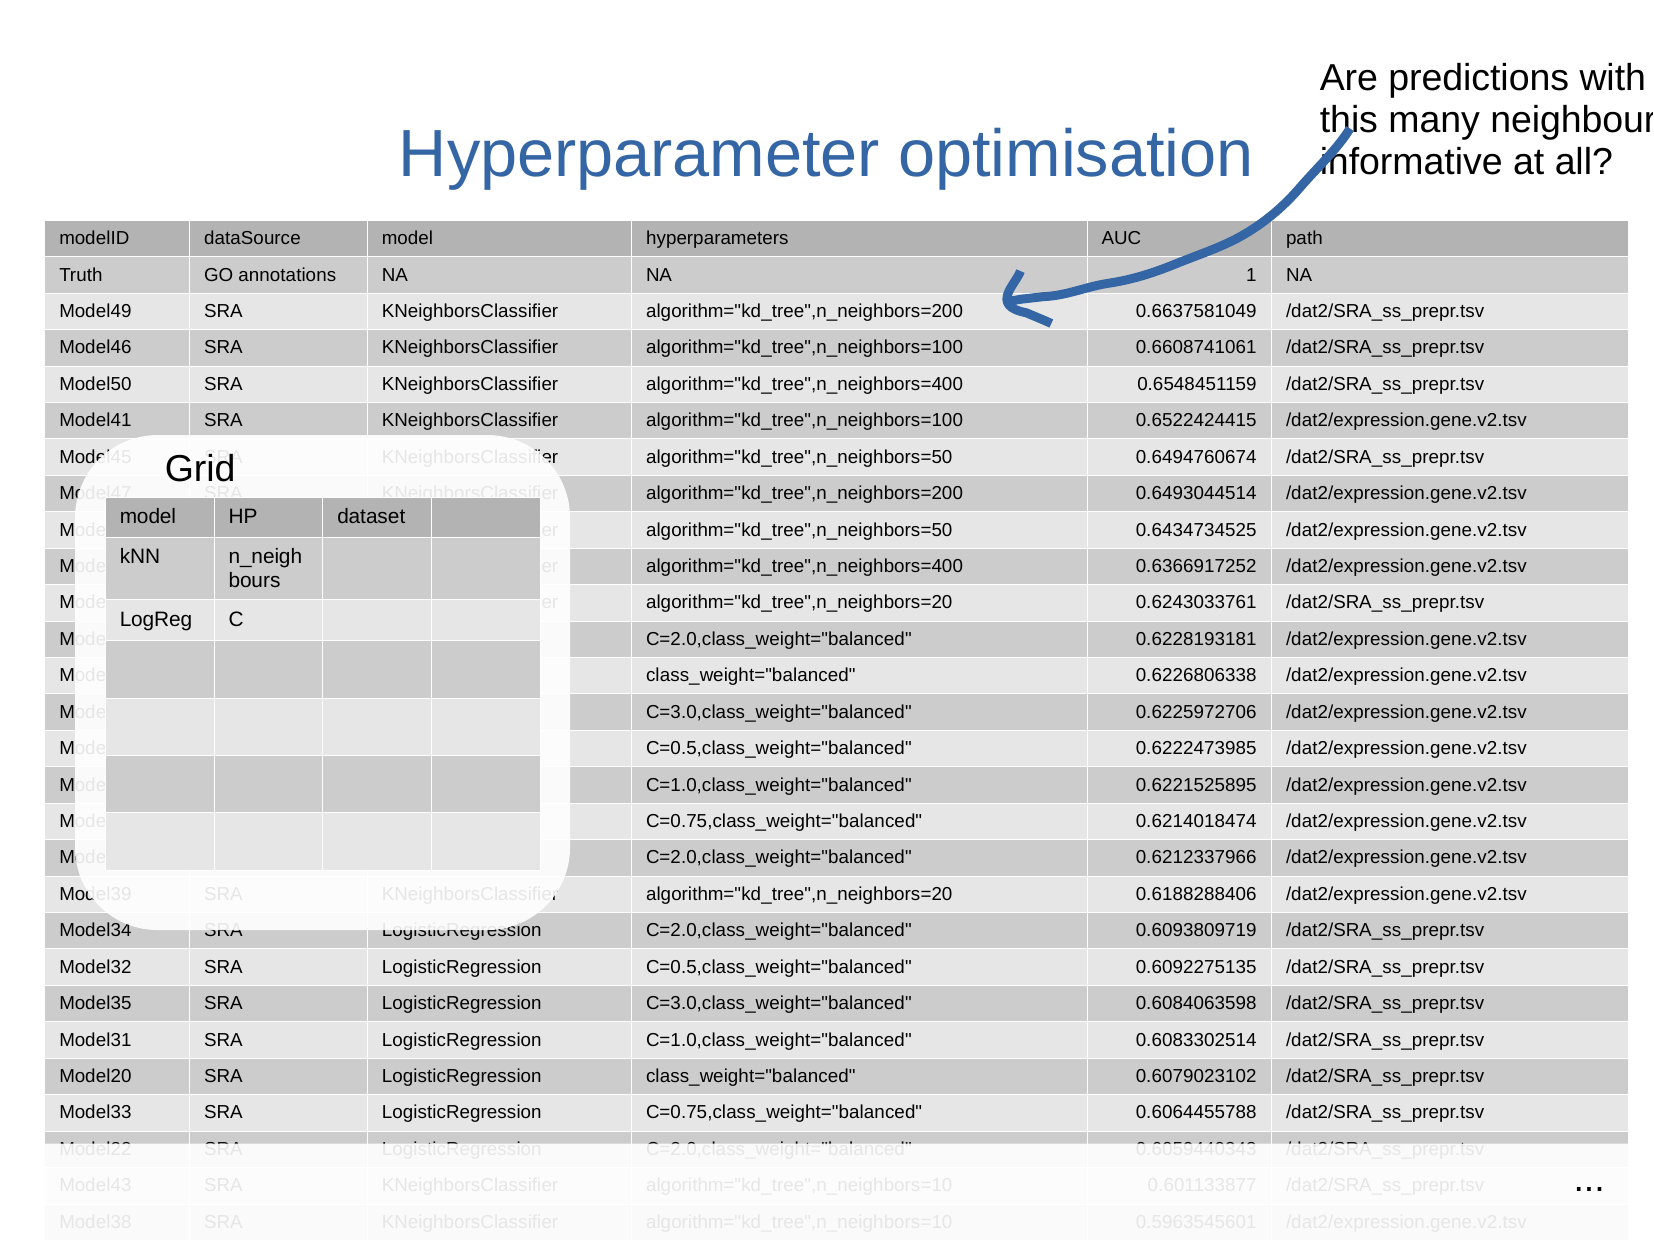

# Hyperparameter optimisation
Are predictions with this many neighbours informative at all?
| modelID | dataSource | model | hyperparameters | AUC | path |
| --- | --- | --- | --- | --- | --- |
| Truth | GO annotations | NA | NA | 1 | NA |
| Model49 | SRA | KNeighborsClassifier | algorithm="kd\_tree",n\_neighbors=200 | 0.6637581049 | /dat2/SRA\_ss\_prepr.tsv |
| Model46 | SRA | KNeighborsClassifier | algorithm="kd\_tree",n\_neighbors=100 | 0.6608741061 | /dat2/SRA\_ss\_prepr.tsv |
| Model50 | SRA | KNeighborsClassifier | algorithm="kd\_tree",n\_neighbors=400 | 0.6548451159 | /dat2/SRA\_ss\_prepr.tsv |
| Model41 | SRA | KNeighborsClassifier | algorithm="kd\_tree",n\_neighbors=100 | 0.6522424415 | /dat2/expression.gene.v2.tsv |
| Model45 | SRA | KNeighborsClassifier | algorithm="kd\_tree",n\_neighbors=50 | 0.6494760674 | /dat2/SRA\_ss\_prepr.tsv |
| Model47 | SRA | KNeighborsClassifier | algorithm="kd\_tree",n\_neighbors=200 | 0.6493044514 | /dat2/expression.gene.v2.tsv |
| Model40 | SRA | KNeighborsClassifier | algorithm="kd\_tree",n\_neighbors=50 | 0.6434734525 | /dat2/expression.gene.v2.tsv |
| Model48 | SRA | KNeighborsClassifier | algorithm="kd\_tree",n\_neighbors=400 | 0.6366917252 | /dat2/expression.gene.v2.tsv |
| Model44 | SRA | KNeighborsClassifier | algorithm="kd\_tree",n\_neighbors=20 | 0.6243033761 | /dat2/SRA\_ss\_prepr.tsv |
| Model28 | SRA | LogisticRegression | C=2.0,class\_weight="balanced" | 0.6228193181 | /dat2/expression.gene.v2.tsv |
| Model2 | SRA | LogisticRegression | class\_weight="balanced" | 0.6226806338 | /dat2/expression.gene.v2.tsv |
| Model29 | SRA | LogisticRegression | C=3.0,class\_weight="balanced" | 0.6225972706 | /dat2/expression.gene.v2.tsv |
| Model26 | SRA | LogisticRegression | C=0.5,class\_weight="balanced" | 0.6222473985 | /dat2/expression.gene.v2.tsv |
| Model25 | SRA | LogisticRegression | C=1.0,class\_weight="balanced" | 0.6221525895 | /dat2/expression.gene.v2.tsv |
| Model27 | SRA | LogisticRegression | C=0.75,class\_weight="balanced" | 0.6214018474 | /dat2/expression.gene.v2.tsv |
| Model4 | SRA | LogisticRegression | C=2.0,class\_weight="balanced" | 0.6212337966 | /dat2/expression.gene.v2.tsv |
| Model39 | SRA | KNeighborsClassifier | algorithm="kd\_tree",n\_neighbors=20 | 0.6188288406 | /dat2/expression.gene.v2.tsv |
| Model34 | SRA | LogisticRegression | C=2.0,class\_weight="balanced" | 0.6093809719 | /dat2/SRA\_ss\_prepr.tsv |
| Model32 | SRA | LogisticRegression | C=0.5,class\_weight="balanced" | 0.6092275135 | /dat2/SRA\_ss\_prepr.tsv |
| Model35 | SRA | LogisticRegression | C=3.0,class\_weight="balanced" | 0.6084063598 | /dat2/SRA\_ss\_prepr.tsv |
| Model31 | SRA | LogisticRegression | C=1.0,class\_weight="balanced" | 0.6083302514 | /dat2/SRA\_ss\_prepr.tsv |
| Model20 | SRA | LogisticRegression | class\_weight="balanced" | 0.6079023102 | /dat2/SRA\_ss\_prepr.tsv |
| Model33 | SRA | LogisticRegression | C=0.75,class\_weight="balanced" | 0.6064455788 | /dat2/SRA\_ss\_prepr.tsv |
| Model22 | SRA | LogisticRegression | C=2.0,class\_weight="balanced" | 0.6059440343 | /dat2/SRA\_ss\_prepr.tsv |
| Model43 | SRA | KNeighborsClassifier | algorithm="kd\_tree",n\_neighbors=10 | 0.601133877 | /dat2/SRA\_ss\_prepr.tsv |
| Model38 | SRA | KNeighborsClassifier | algorithm="kd\_tree",n\_neighbors=10 | 0.5963545601 | /dat2/expression.gene.v2.tsv |
| Model10 | GPL | LogisticRegression | C=2.0,class\_weight="balanced" | 0.5914081341 | /dat2/GPL\_ss\_prepr.tsv |
| Model8 | GPL | LogisticRegression | class\_weight="balanced" | 0.5903668615 | /dat2/GPL\_ss\_prepr.tsv |
| Model18 | TCGA | KNeighborsClassifier | algorithm="kd\_tree" | 0.5881302119 | /dat2/TCGA\_ss\_prepr.tsv |
| Model17 | TCGA | KNeighborsClassifier | algorithm="auto" | 0.5872576403 | /dat2/TCGA\_ss\_prepr.tsv |
| Model11 | GPL | KNeighborsClassifier | algorithm="auto" | 0.5853008399 | /dat2/GPL\_ss\_prepr.tsv |
| Model12 | GPL | KNeighborsClassifier | algorithm="kd\_tree" | 0.5850947967 | /dat2/GPL\_ss\_prepr.tsv |
| Model16 | TCGA | LogisticRegression | C=2.0,class\_weight="balanced" | 0.5823786898 | /dat2/TCGA\_ss\_prepr.tsv |
| Model14 | TCGA | LogisticRegression | class\_weight="balanced" | 0.5823021637 | /dat2/TCGA\_ss\_prepr.tsv |
| Model9 | GPL | LogisticRegression | C=2.0 | 0.5809544827 | /dat2/GPL\_ss\_prepr.tsv |
| Model7 | GPL | LogisticRegression | | 0.5801482556 | /dat2/GPL\_ss\_prepr.tsv |
| Model24 | SRA | KNeighborsClassifier | algorithm="kd\_tree" | 0.5793160262 | /dat2/SRA\_ss\_prepr.tsv |
| Model23 | SRA | KNeighborsClassifier | algorithm="auto" | 0.5792755257 | /dat2/SRA\_ss\_prepr.tsv |
| Model36 | SRA | KNeighborsClassifier | algorithm="kd\_tree" | 0.5788374483 | /dat2/SRA\_ss\_prepr.tsv |
| Model42 | SRA | KNeighborsClassifier | algorithm="kd\_tree",n\_neighbors=5 | 0.5786711364 | /dat2/SRA\_ss\_prepr.tsv |
| Model30 | SRA | KNeighborsClassifier | algorithm="kd\_tree" | 0.5733215489 | /dat2/expression.gene.v2.tsv |
| Model37 | SRA | KNeighborsClassifier | algorithm="kd\_tree",n\_neighbors=5 | 0.5727027042 | /dat2/expression.gene.v2.tsv |
| Model6 | SRA | KNeighborsClassifier | algorithm="kd\_tree" | 0.572541259 | /dat2/expression.gene.v2.tsv |
| Model5 | SRA | KNeighborsClassifier | algorithm="auto" | 0.5722754115 | /dat2/expression.gene.v2.tsv |
| Model21 | SRA | LogisticRegression | C=2.0 | 0.5699323514 | /dat2/SRA\_ss\_prepr.tsv |
| Model19 | SRA | LogisticRegression | | 0.5683604297 | /dat2/SRA\_ss\_prepr.tsv |
| Model13 | TCGA | LogisticRegression | | 0.5362831273 | /dat2/TCGA\_ss\_prepr.tsv |
| Model15 | TCGA | LogisticRegression | C=2.0 | 0.5356574251 | /dat2/TCGA\_ss\_prepr.tsv |
| Model1 | SRA | LogisticRegression | | 0.5298290955 | /dat2/expression.gene.v2.tsv |
| Model3 | SRA | LogisticRegression | C=2.0 | 0.5292462752 | /dat2/expression.gene.v2.tsv |
Grid
| model | HP | dataset | |
| --- | --- | --- | --- |
| kNN | n\_neighbours | | |
| LogReg | C | | |
| | | | |
| | | | |
| | | | |
| | | | |
...